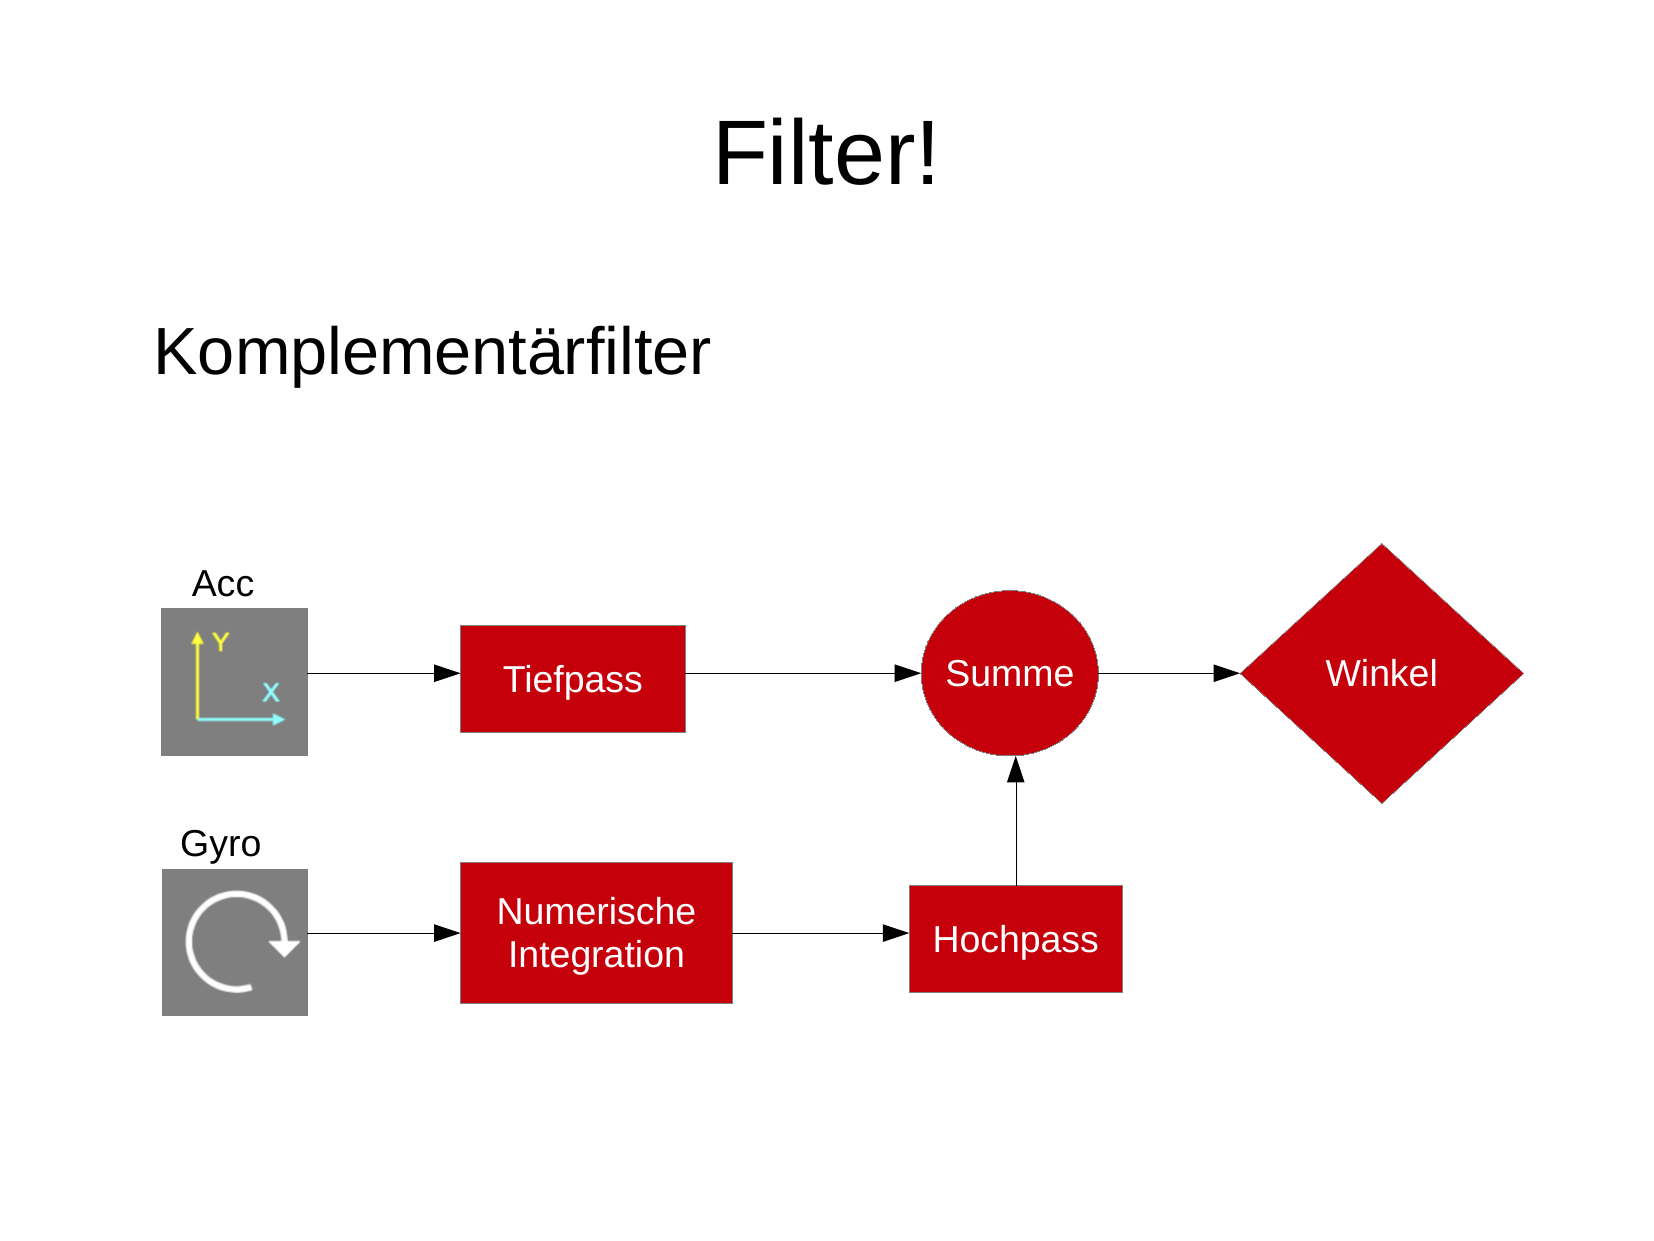

# Filter!
Komplementärfilter
Winkel
Acc
Summe
Tiefpass
Gyro
Numerische
Integration
Hochpass